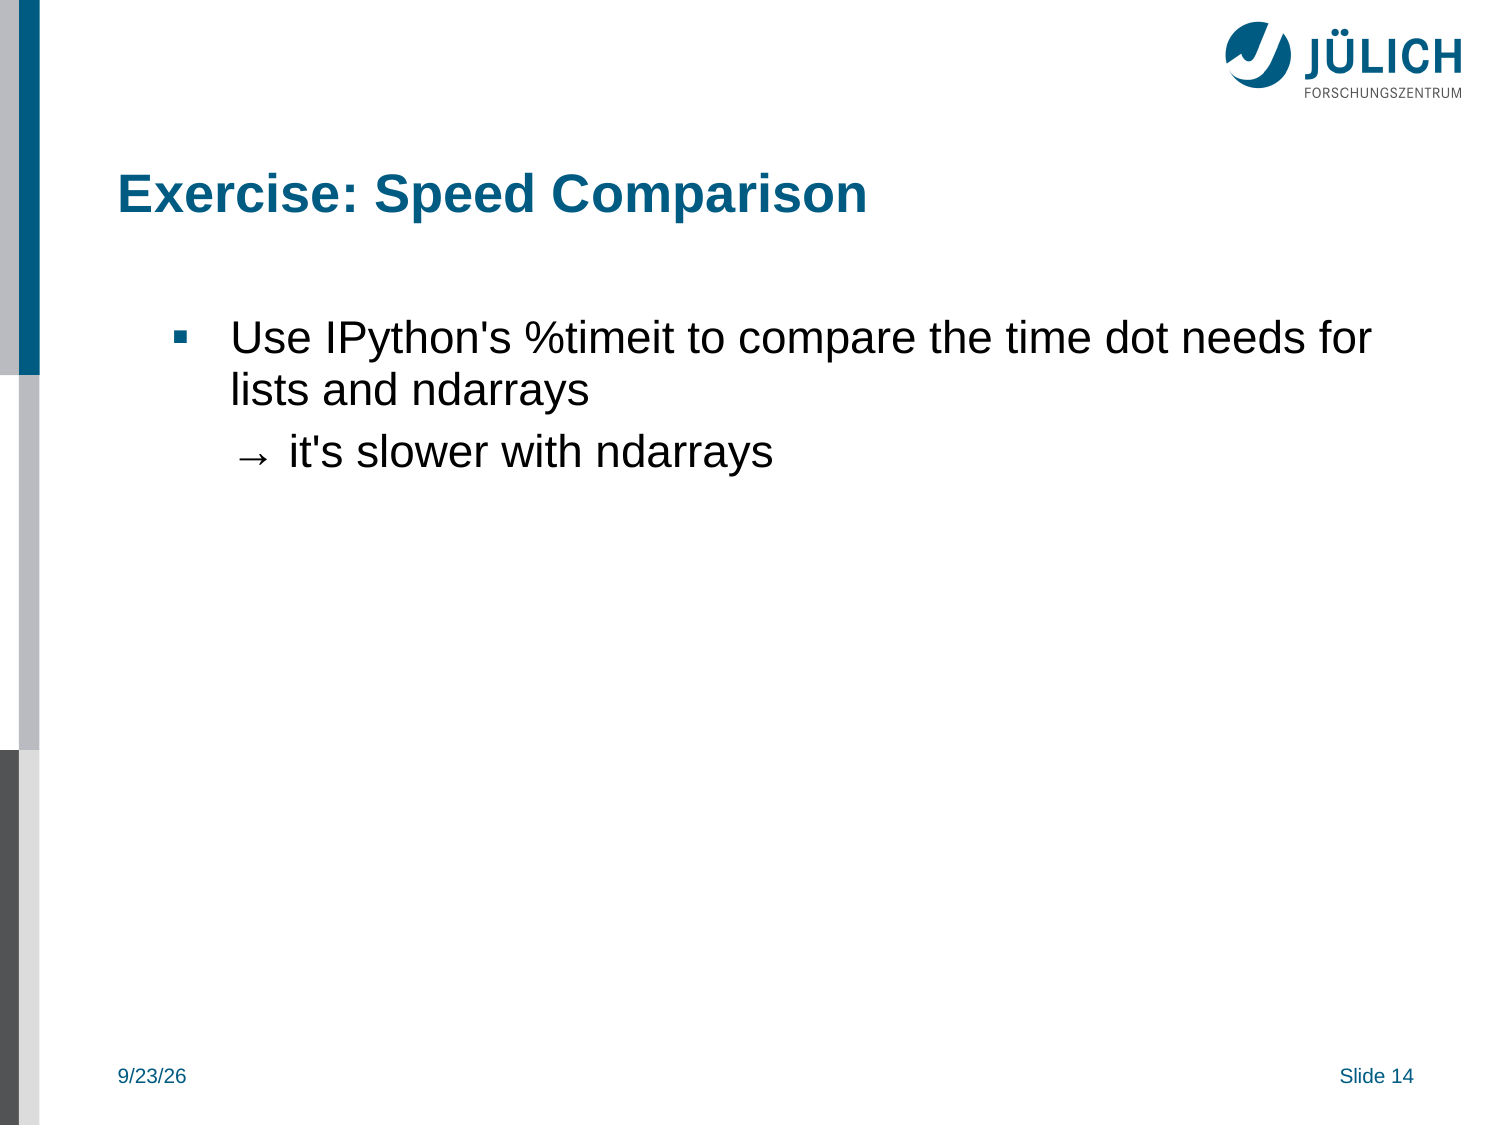

# Exercise: Speed Comparison
Use IPython's %timeit to compare the time dot needs for lists and ndarrays
→ it's slower with ndarrays